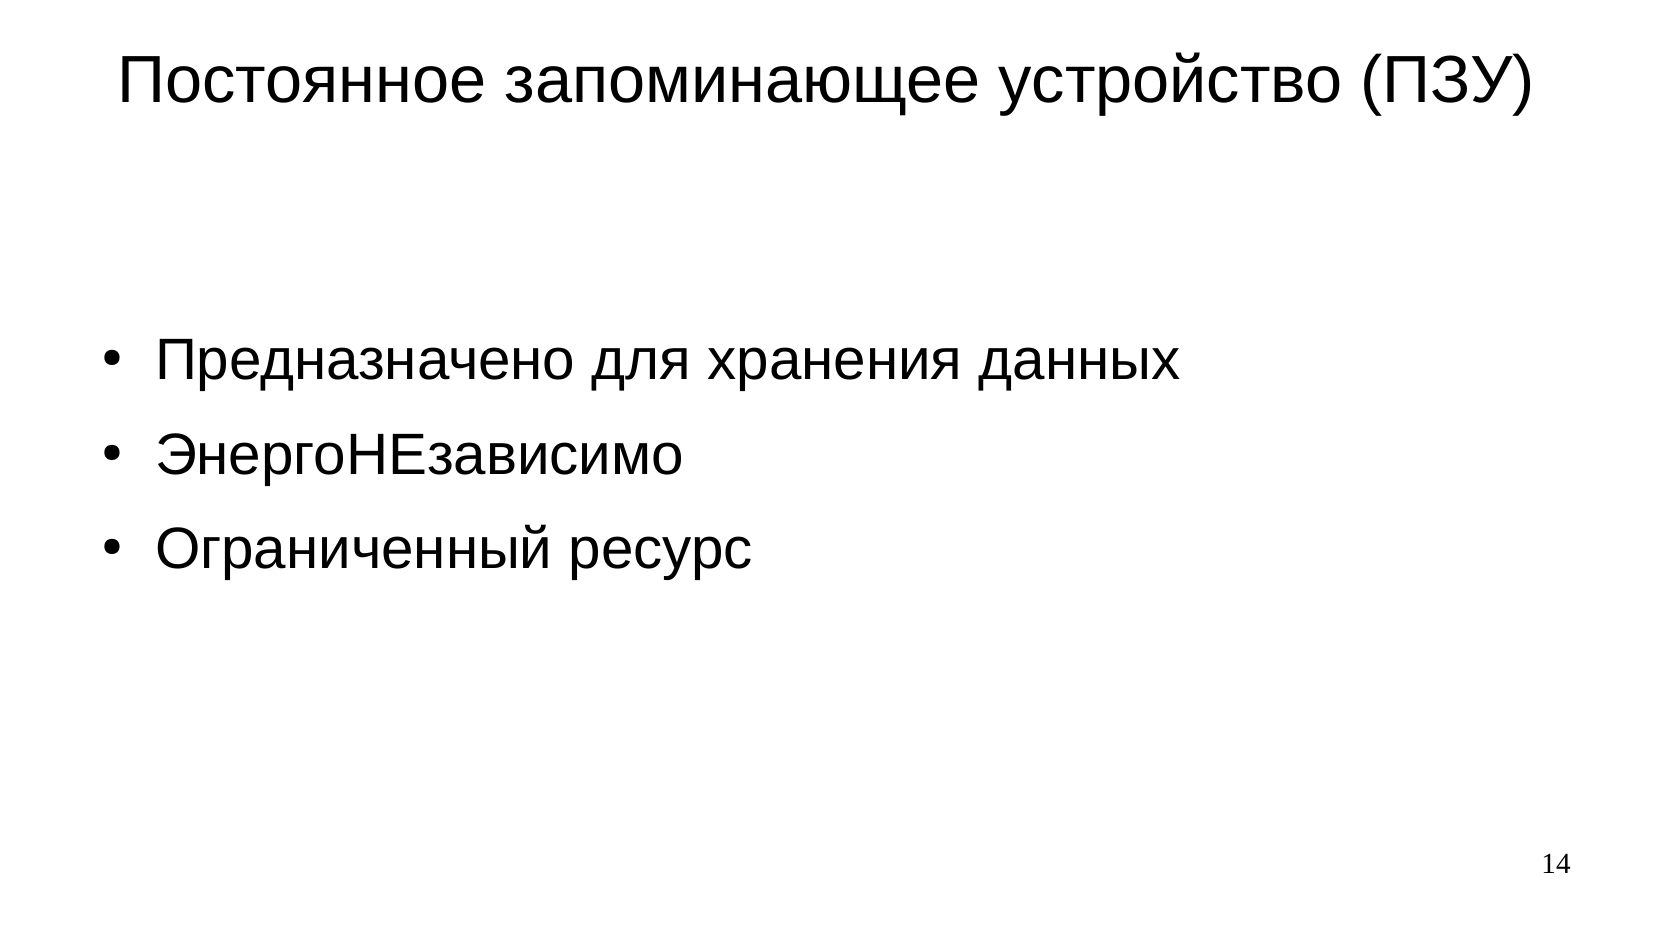

# Постоянное запоминающее устройство (ПЗУ)
Предназначено для хранения данных
ЭнергоНЕзависимо
Ограниченный ресурс
14